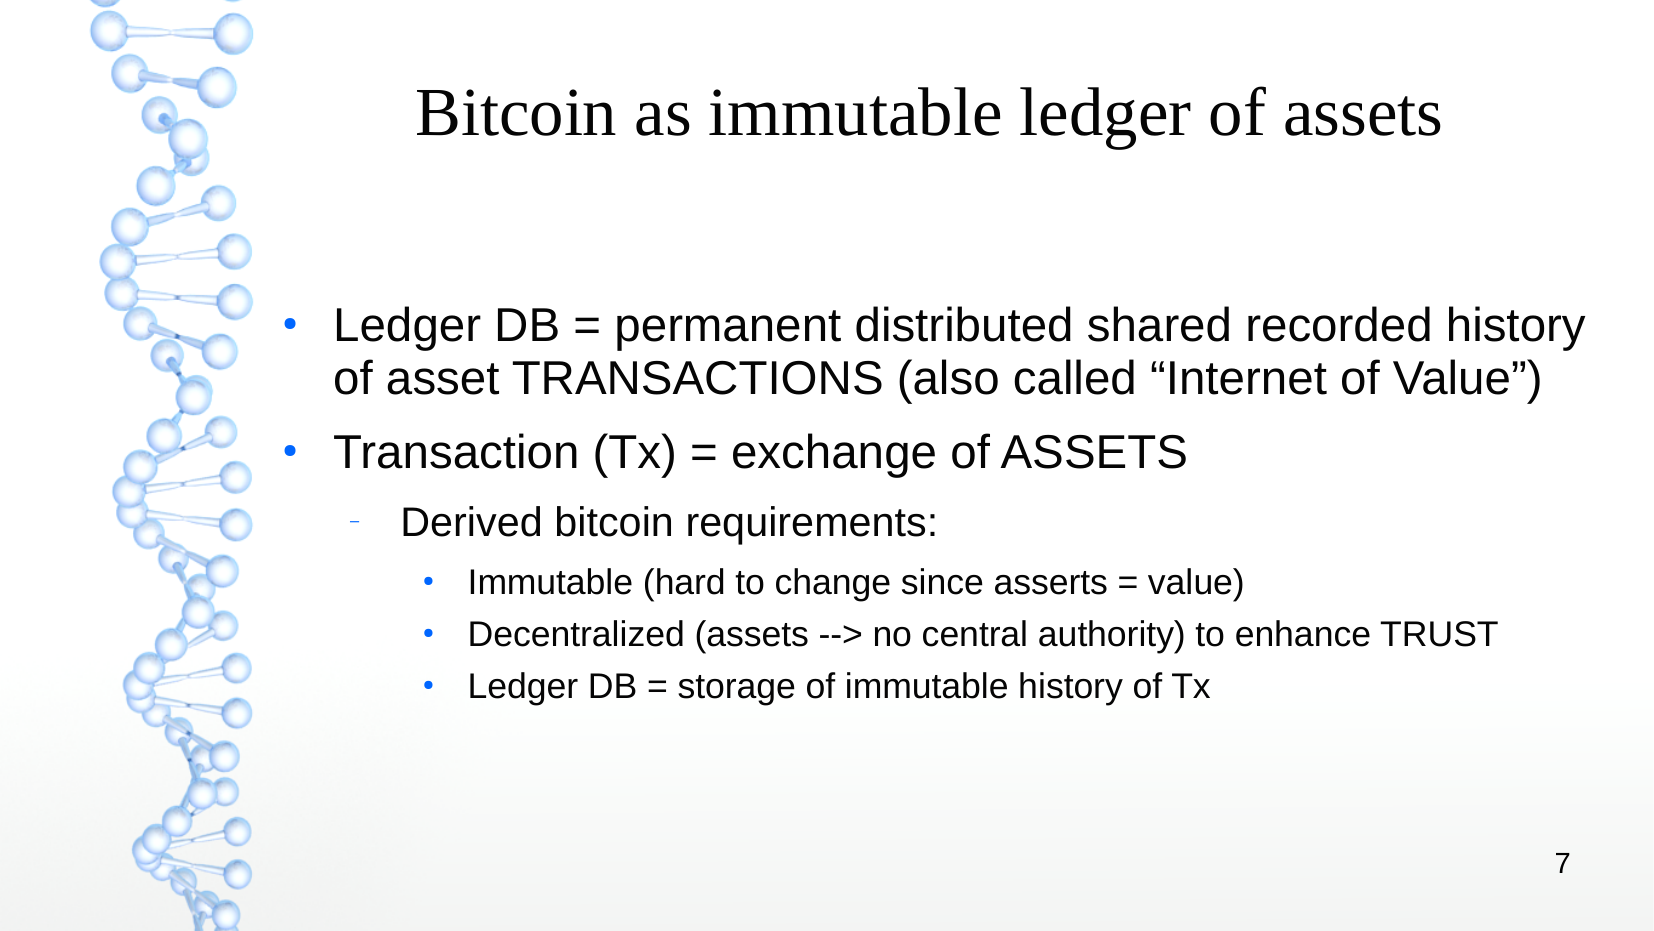

# Bitcoin as immutable ledger of assets
Ledger DB = permanent distributed shared recorded history of asset TRANSACTIONS (also called “Internet of Value”)
Transaction (Tx) = exchange of ASSETS
Derived bitcoin requirements:
Immutable (hard to change since asserts = value)
Decentralized (assets --> no central authority) to enhance TRUST
Ledger DB = storage of immutable history of Tx
7